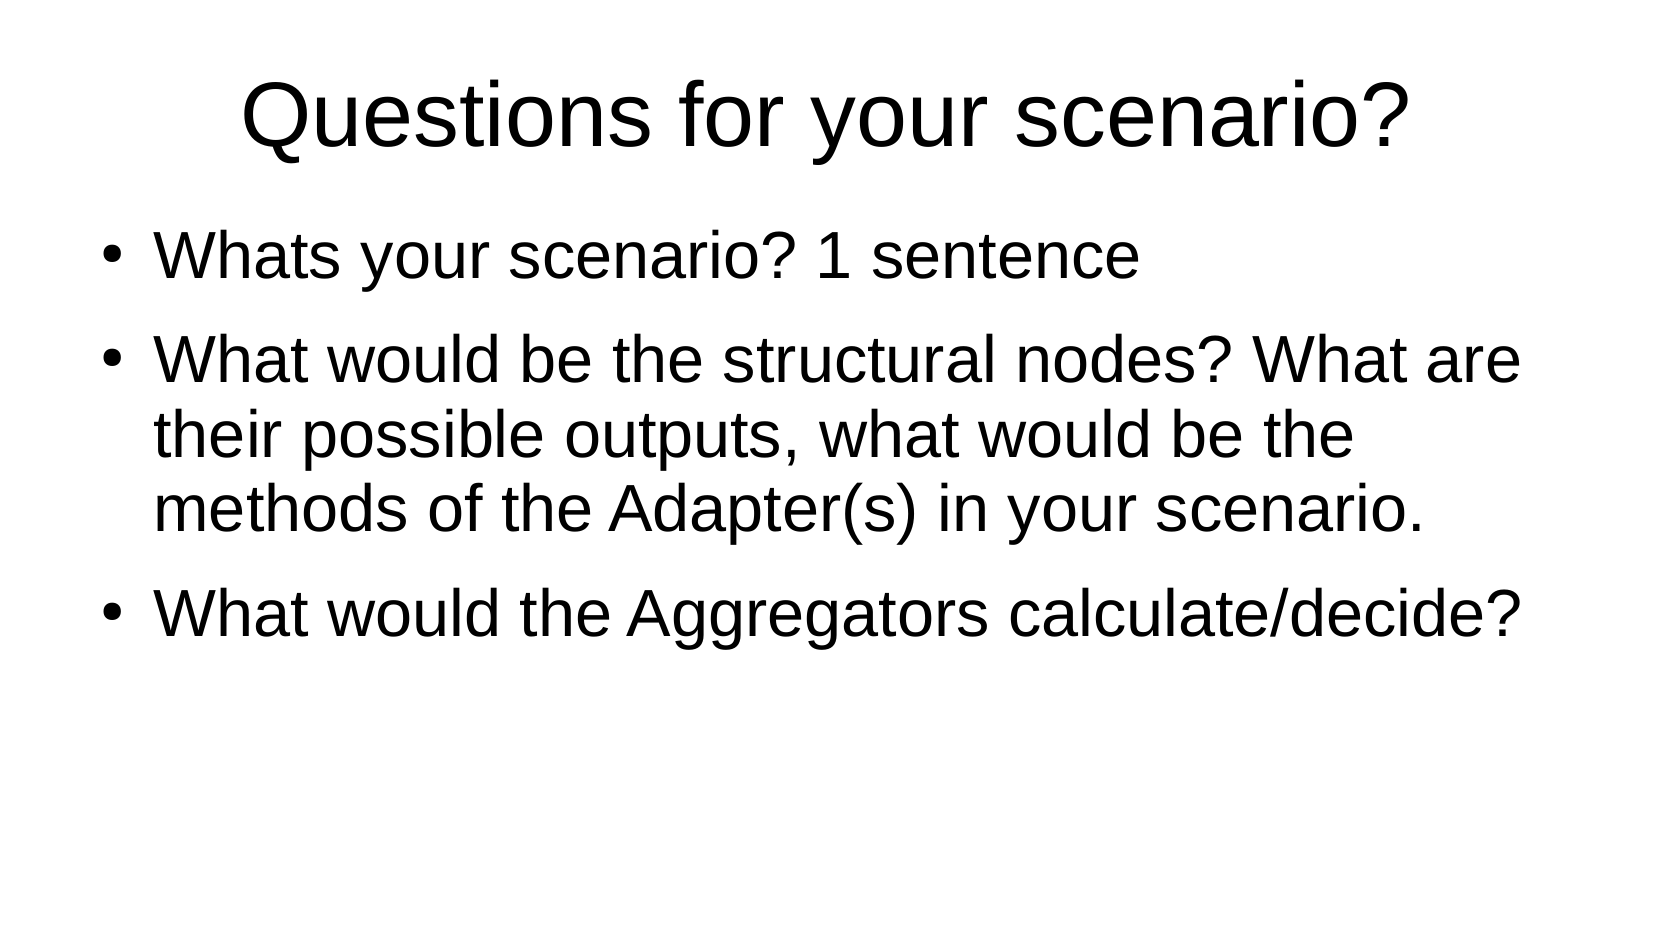

# Questions for your scenario?
Whats your scenario? 1 sentence
What would be the structural nodes? What are their possible outputs, what would be the methods of the Adapter(s) in your scenario.
What would the Aggregators calculate/decide?